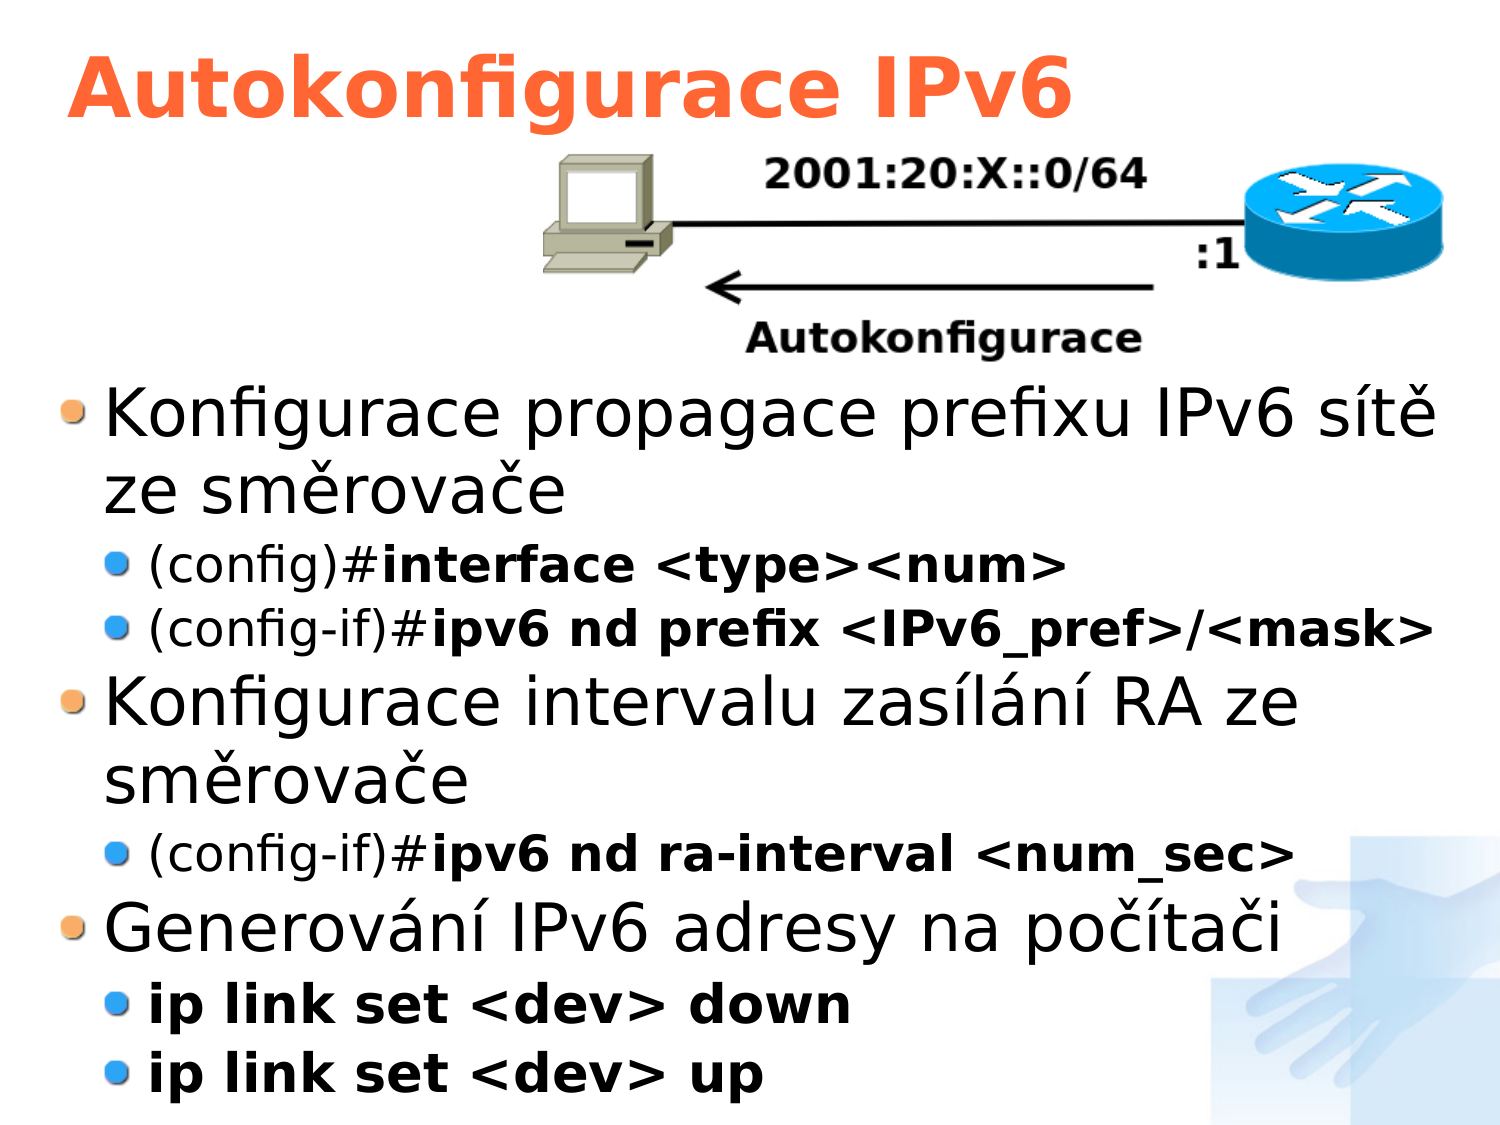

# Autokonfigurace IPv6
Konfigurace propagace prefixu IPv6 sítě ze směrovače
(config)#interface <type><num>
(config-if)#ipv6 nd prefix <IPv6_pref>/<mask>
Konfigurace intervalu zasílání RA ze směrovače
(config-if)#ipv6 nd ra-interval <num_sec>
Generování IPv6 adresy na počítači
ip link set <dev> down
ip link set <dev> up